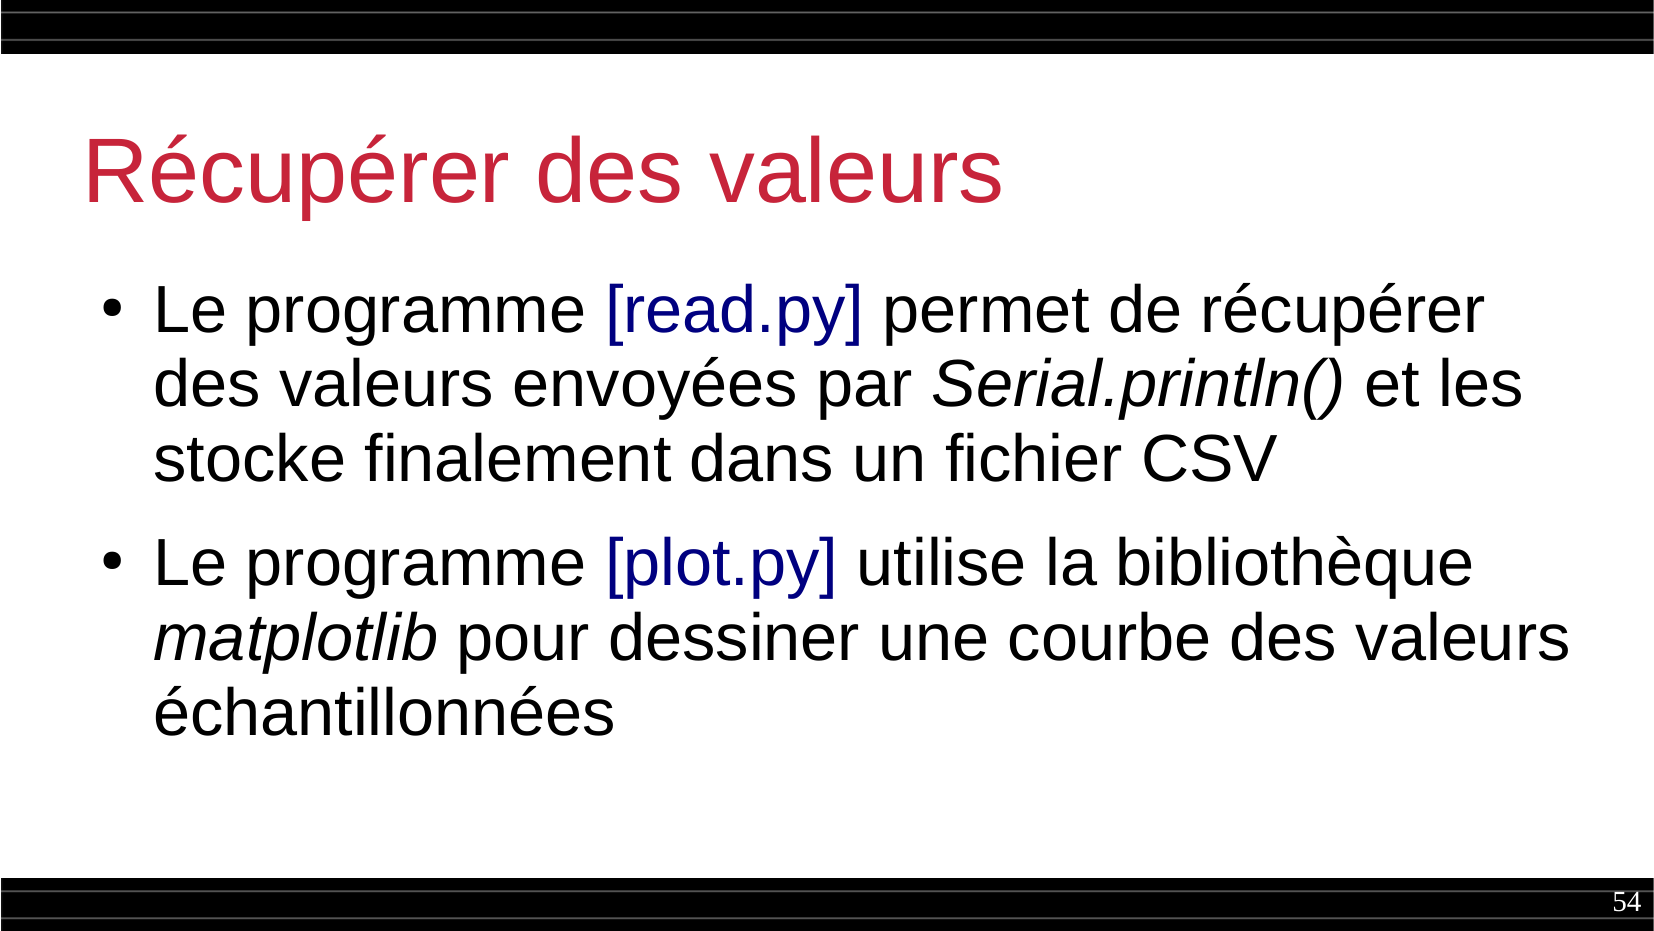

# Récupérer des valeurs
Le programme [read.py] permet de récupérer des valeurs envoyées par Serial.println() et les stocke finalement dans un fichier CSV
Le programme [plot.py] utilise la bibliothèque matplotlib pour dessiner une courbe des valeurs échantillonnées